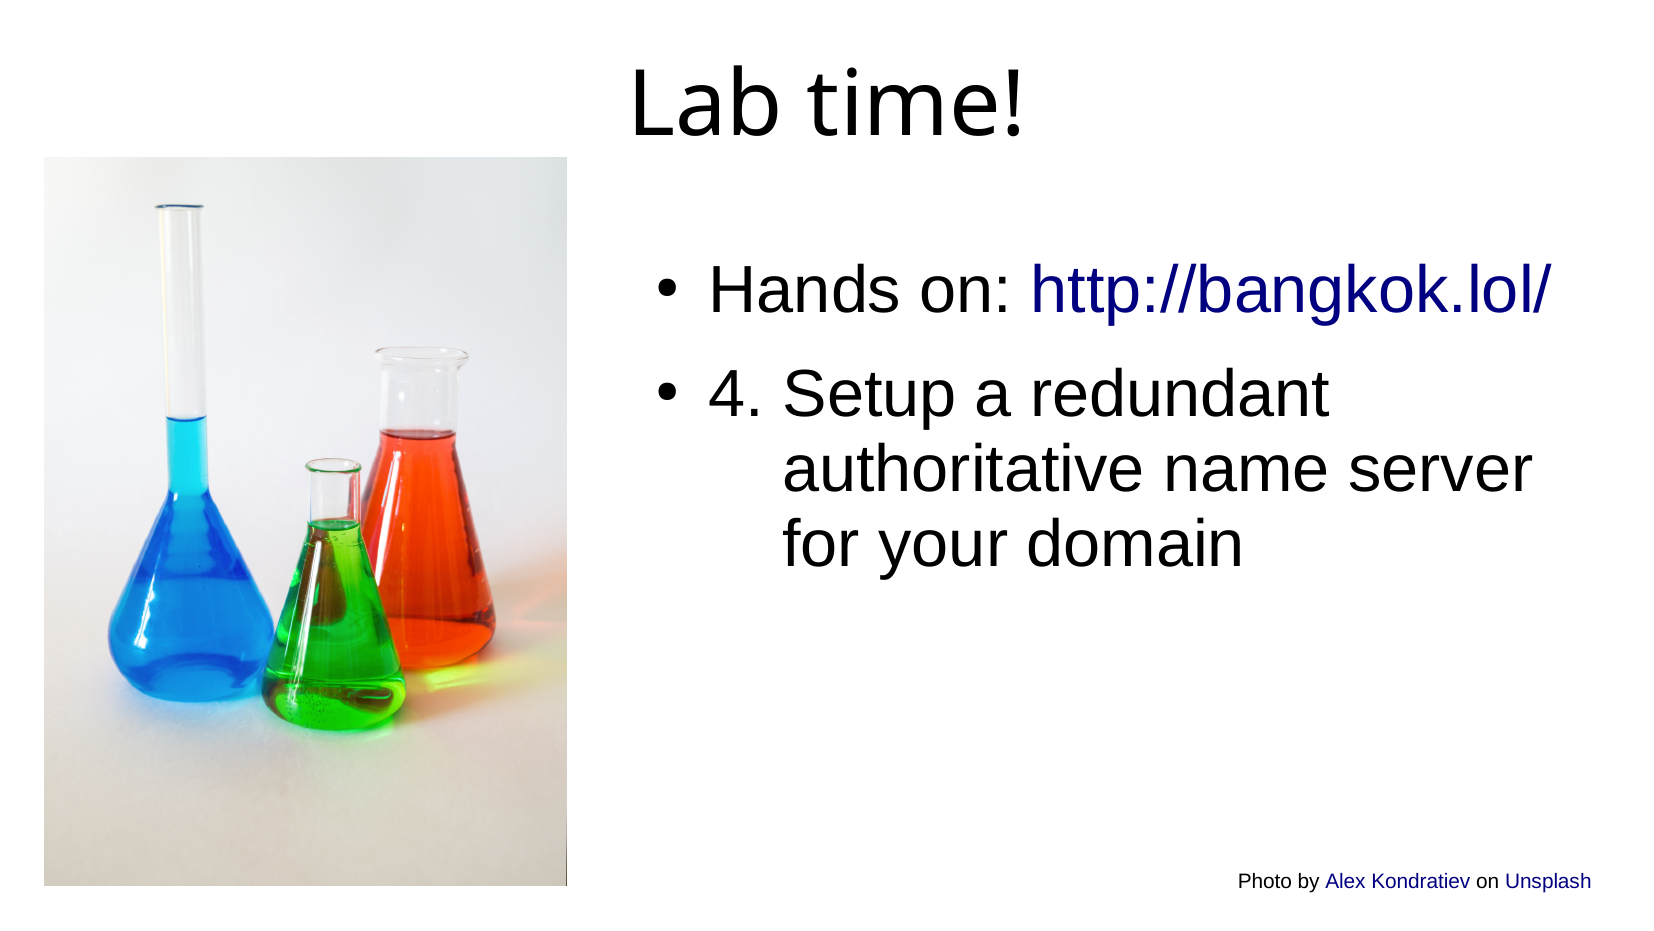

# Lab time!
Hands on: http://bangkok.lol/
4. Setup a redundant
	authoritative name server
	for your domain
Photo by Alex Kondratiev on Unsplash